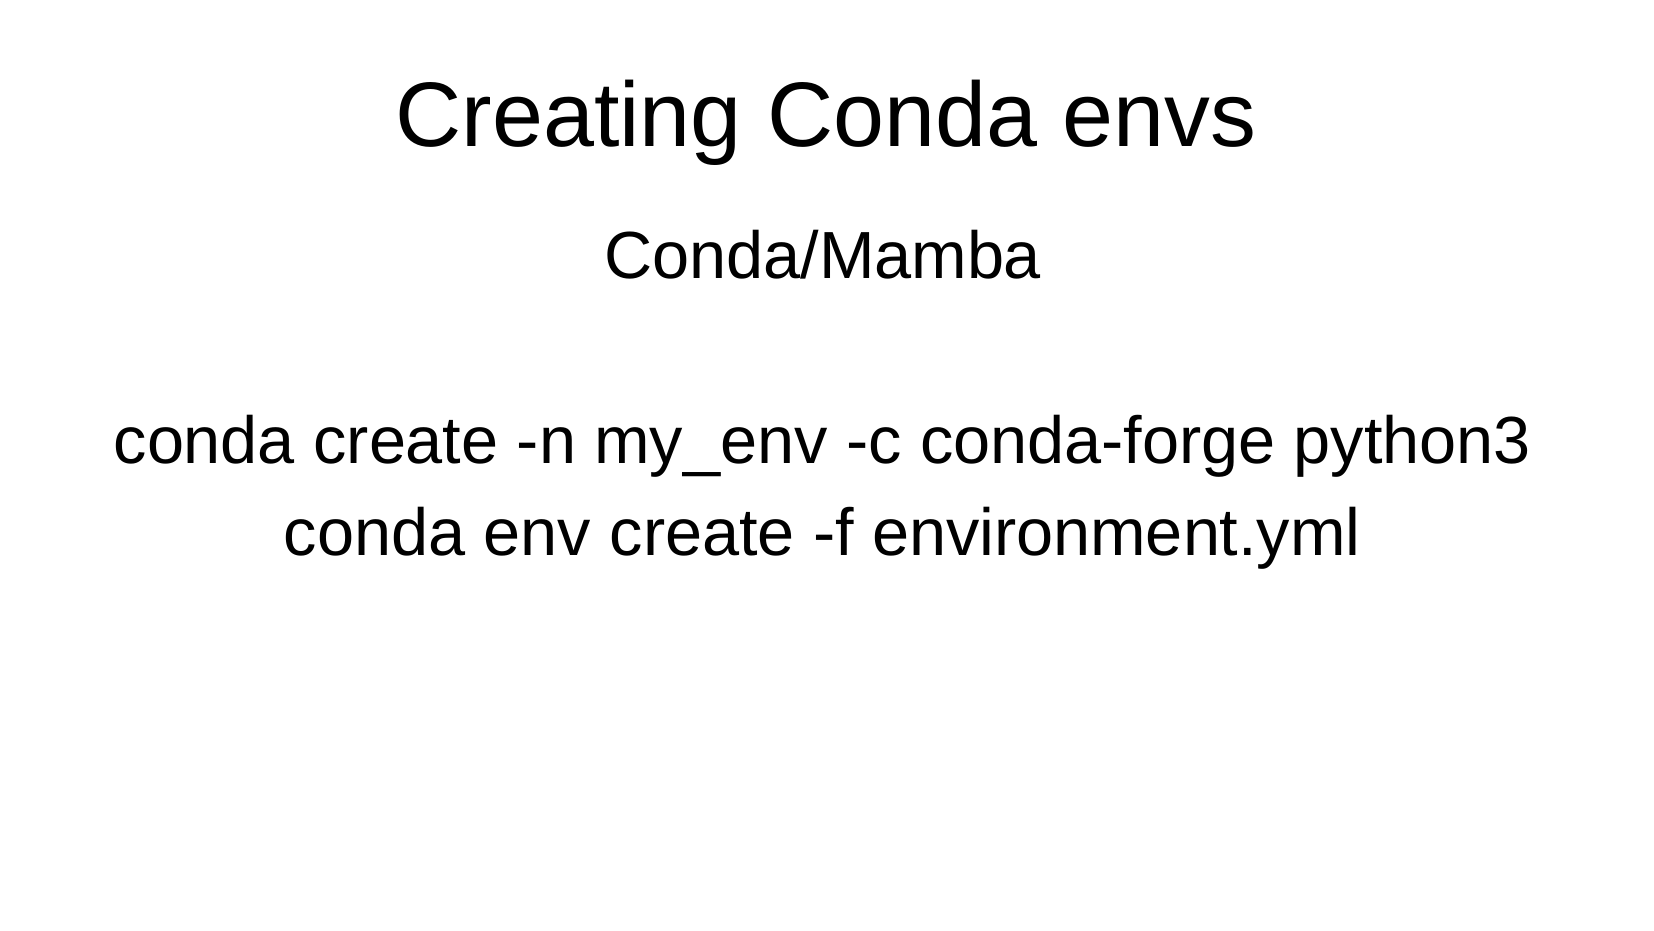

# Creating Conda envs
Conda/Mamba
conda create -n my_env -c conda-forge python3
conda env create -f environment.yml